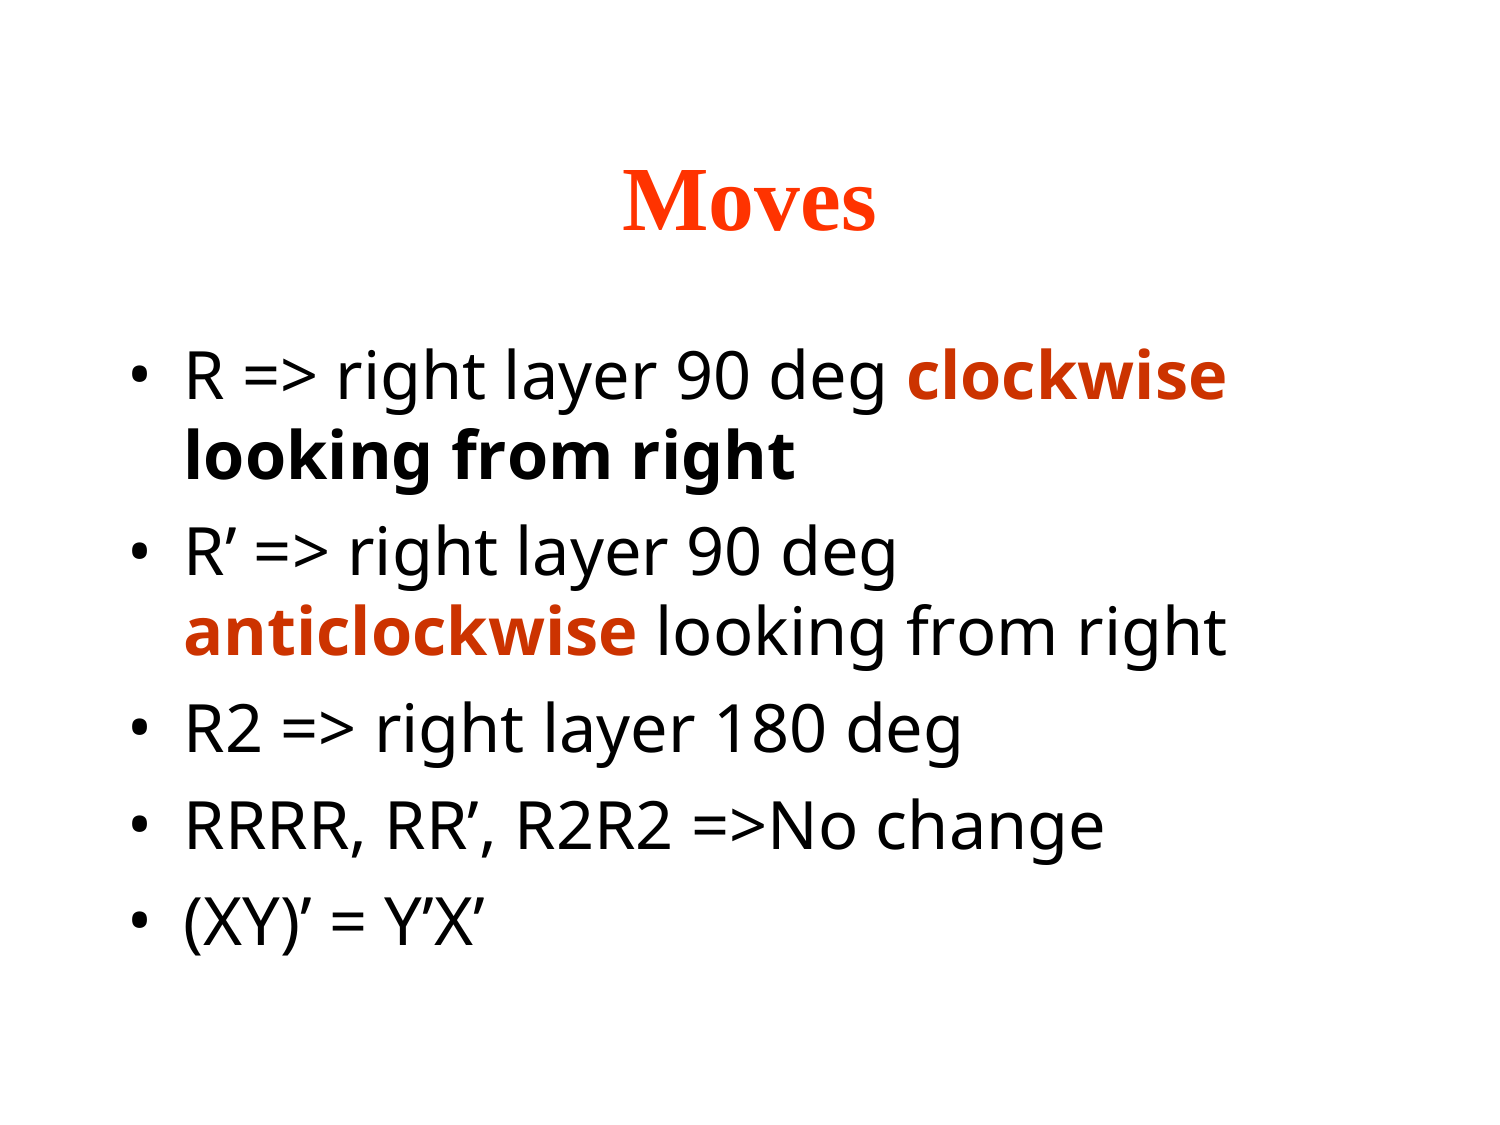

# Moves
R => right layer 90 deg clockwise looking from right
R’ => right layer 90 deg anticlockwise looking from right
R2 => right layer 180 deg
RRRR, RR’, R2R2 =>No change
(XY)’ = Y’X’